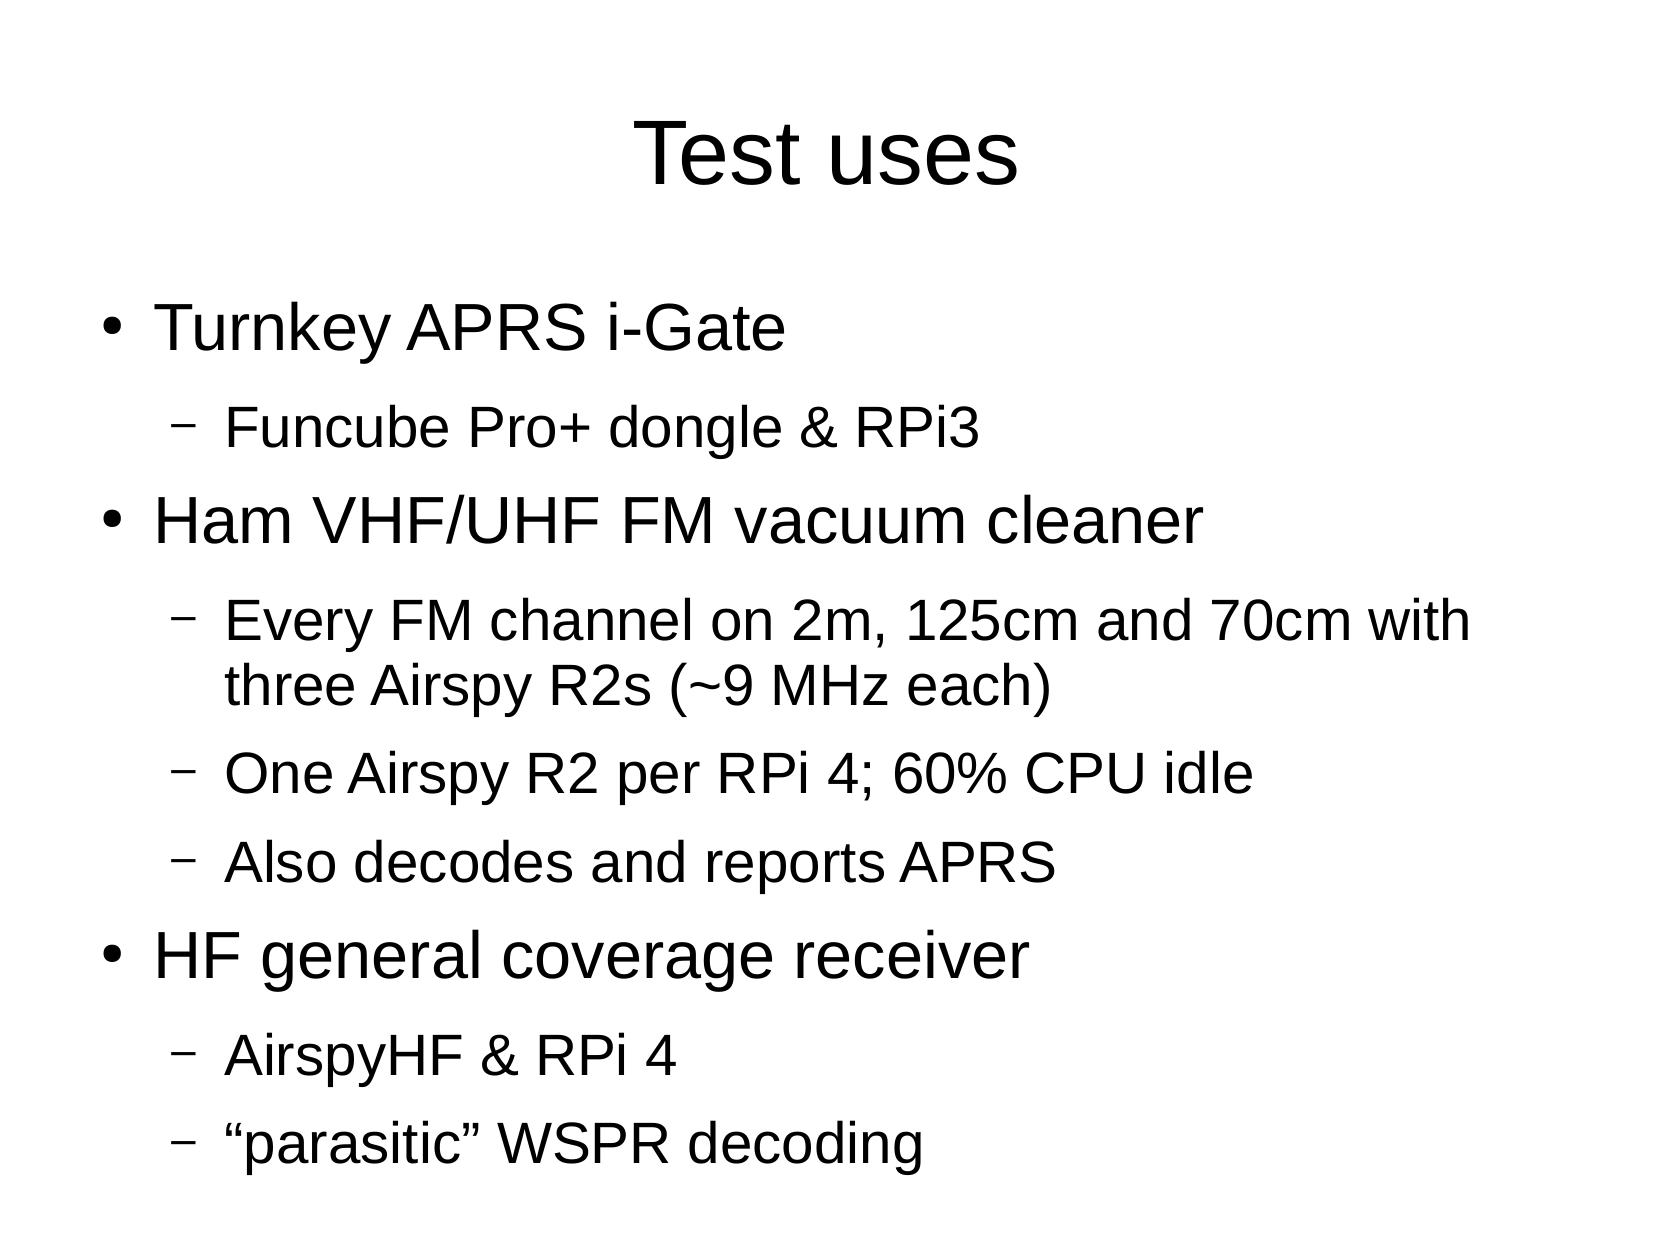

# Test uses
Turnkey APRS i-Gate
Funcube Pro+ dongle & RPi3
Ham VHF/UHF FM vacuum cleaner
Every FM channel on 2m, 125cm and 70cm with three Airspy R2s (~9 MHz each)
One Airspy R2 per RPi 4; 60% CPU idle
Also decodes and reports APRS
HF general coverage receiver
AirspyHF & RPi 4
“parasitic” WSPR decoding